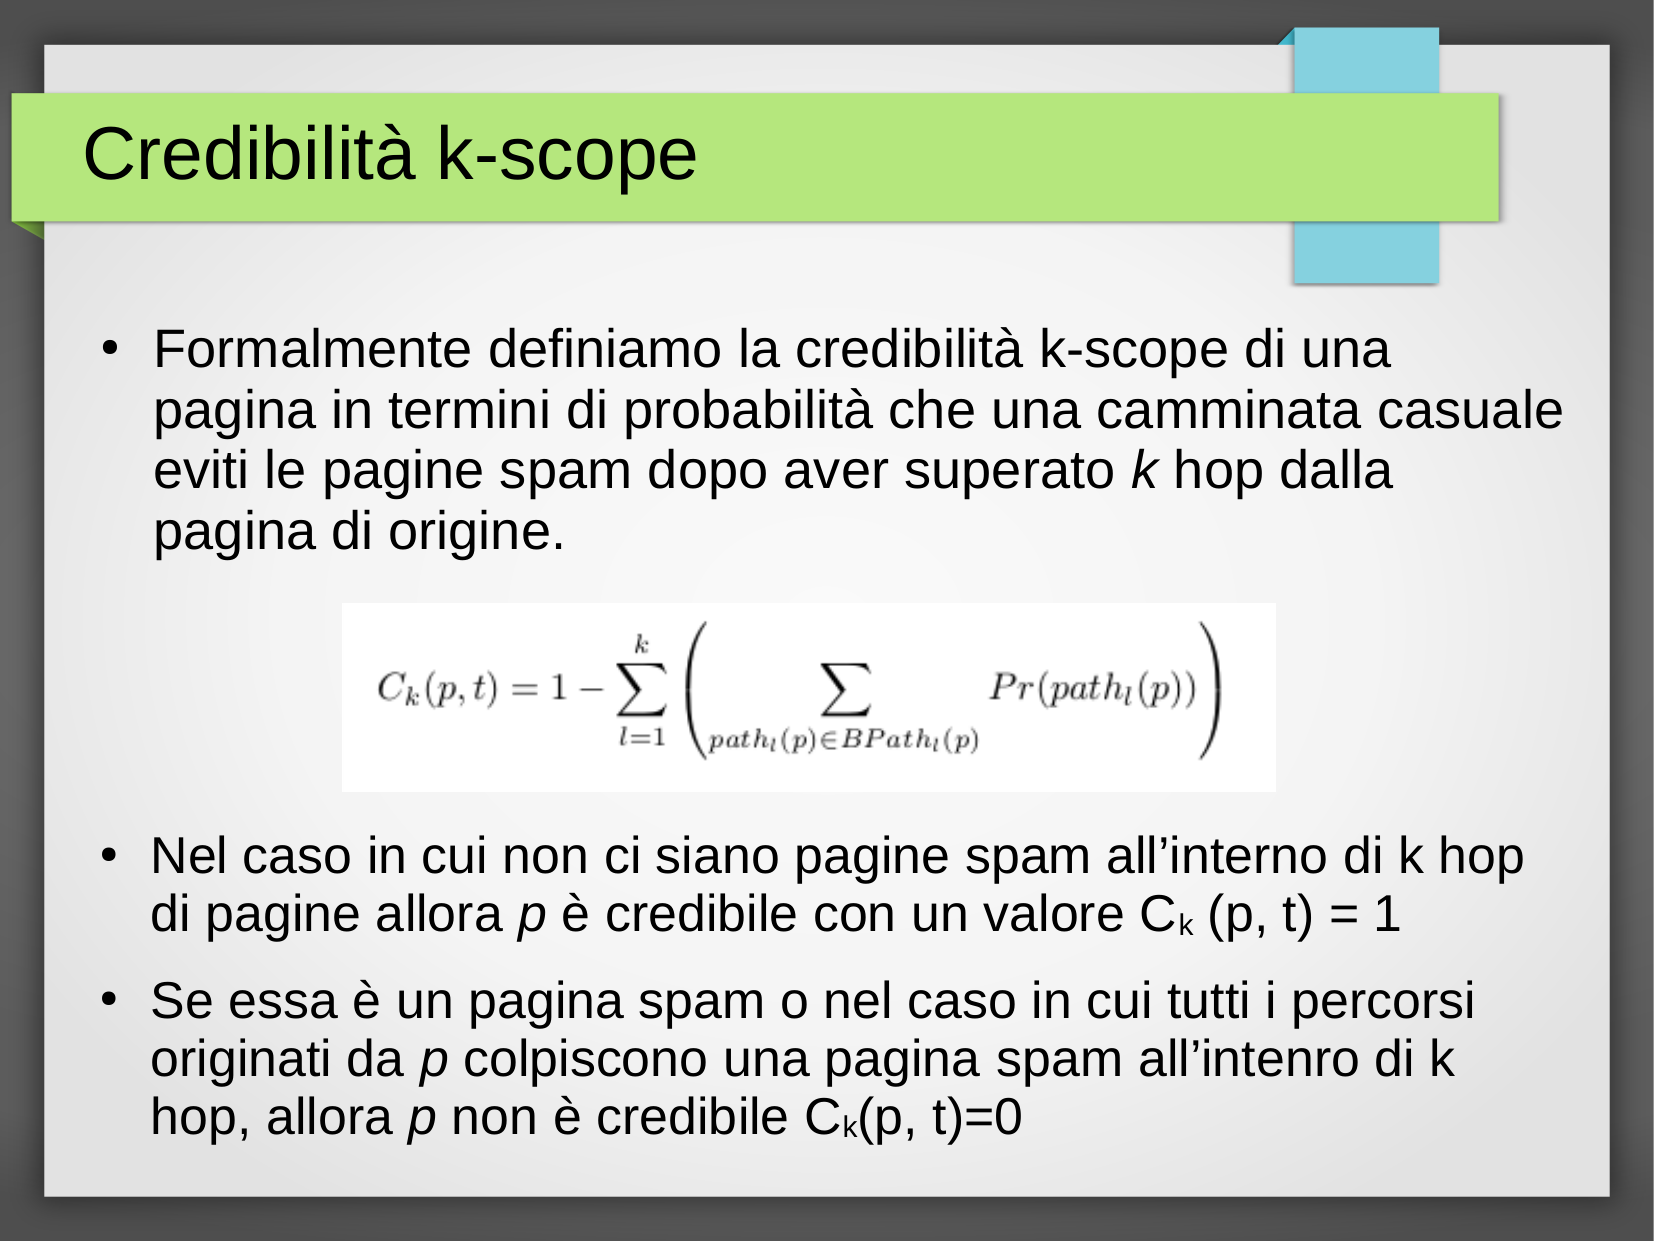

# Credibilità k-scope
Formalmente definiamo la credibilità k-scope di una pagina in termini di probabilità che una camminata casuale eviti le pagine spam dopo aver superato k hop dalla pagina di origine.
Nel caso in cui non ci siano pagine spam all’interno di k hop di pagine allora p è credibile con un valore Ck (p, t) = 1
Se essa è un pagina spam o nel caso in cui tutti i percorsi originati da p colpiscono una pagina spam all’intenro di k hop, allora p non è credibile Ck(p, t)=0